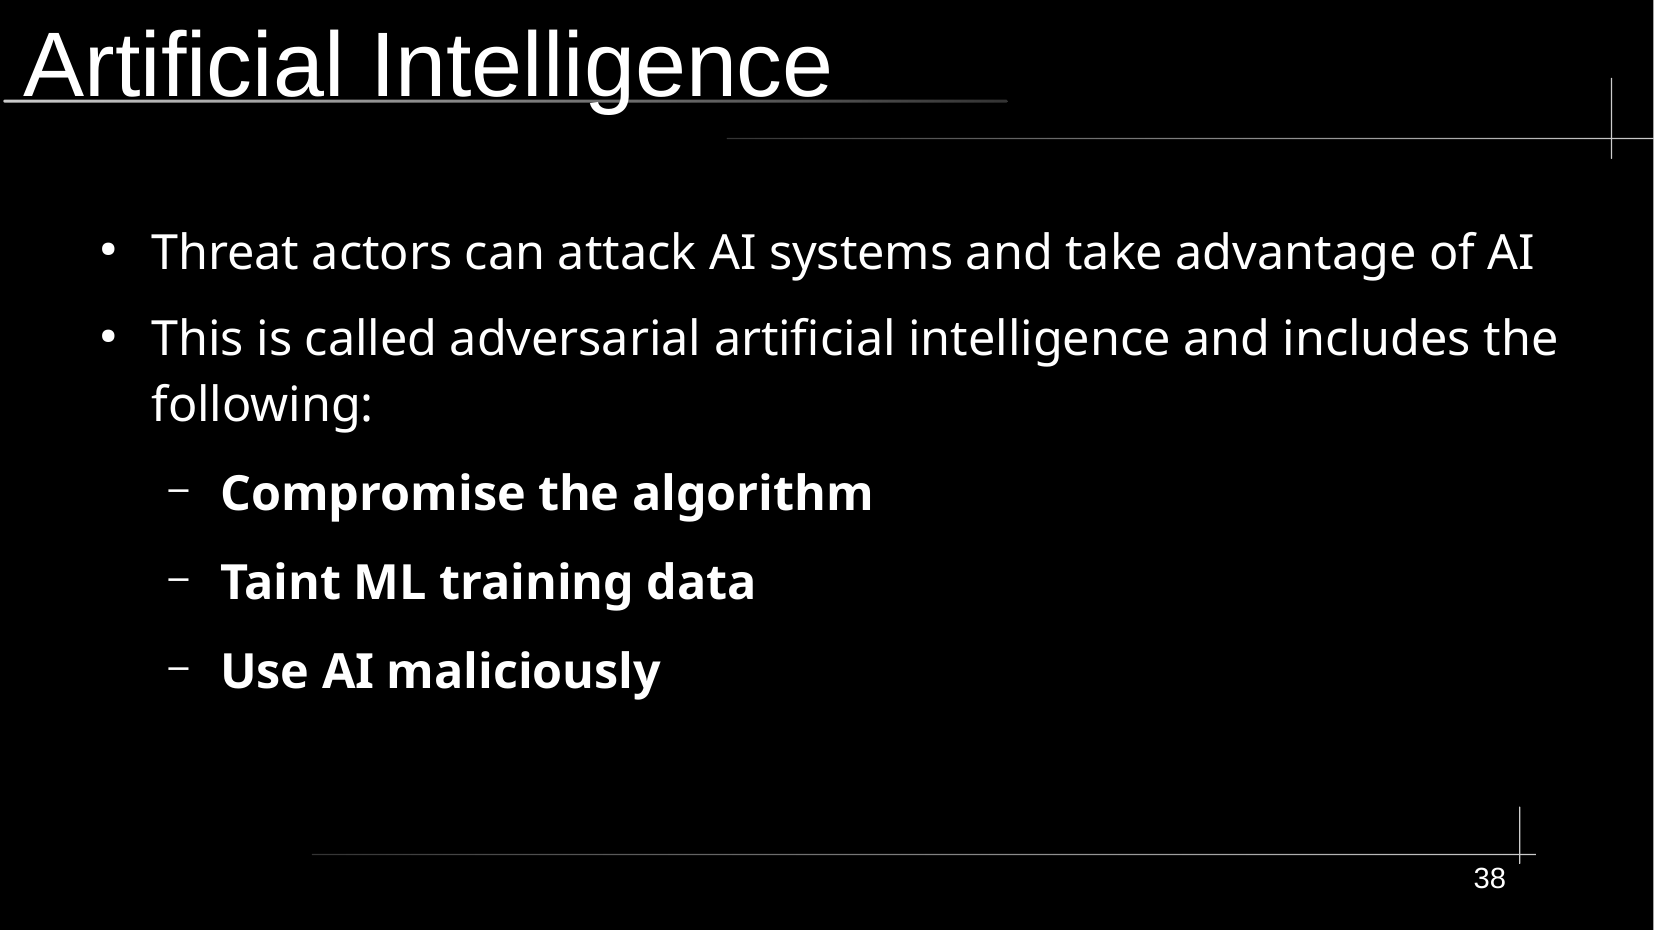

# Artificial Intelligence
Threat actors can attack AI systems and take advantage of AI
This is called adversarial artificial intelligence and includes the following:
Compromise the algorithm
Taint ML training data
Use AI maliciously
38